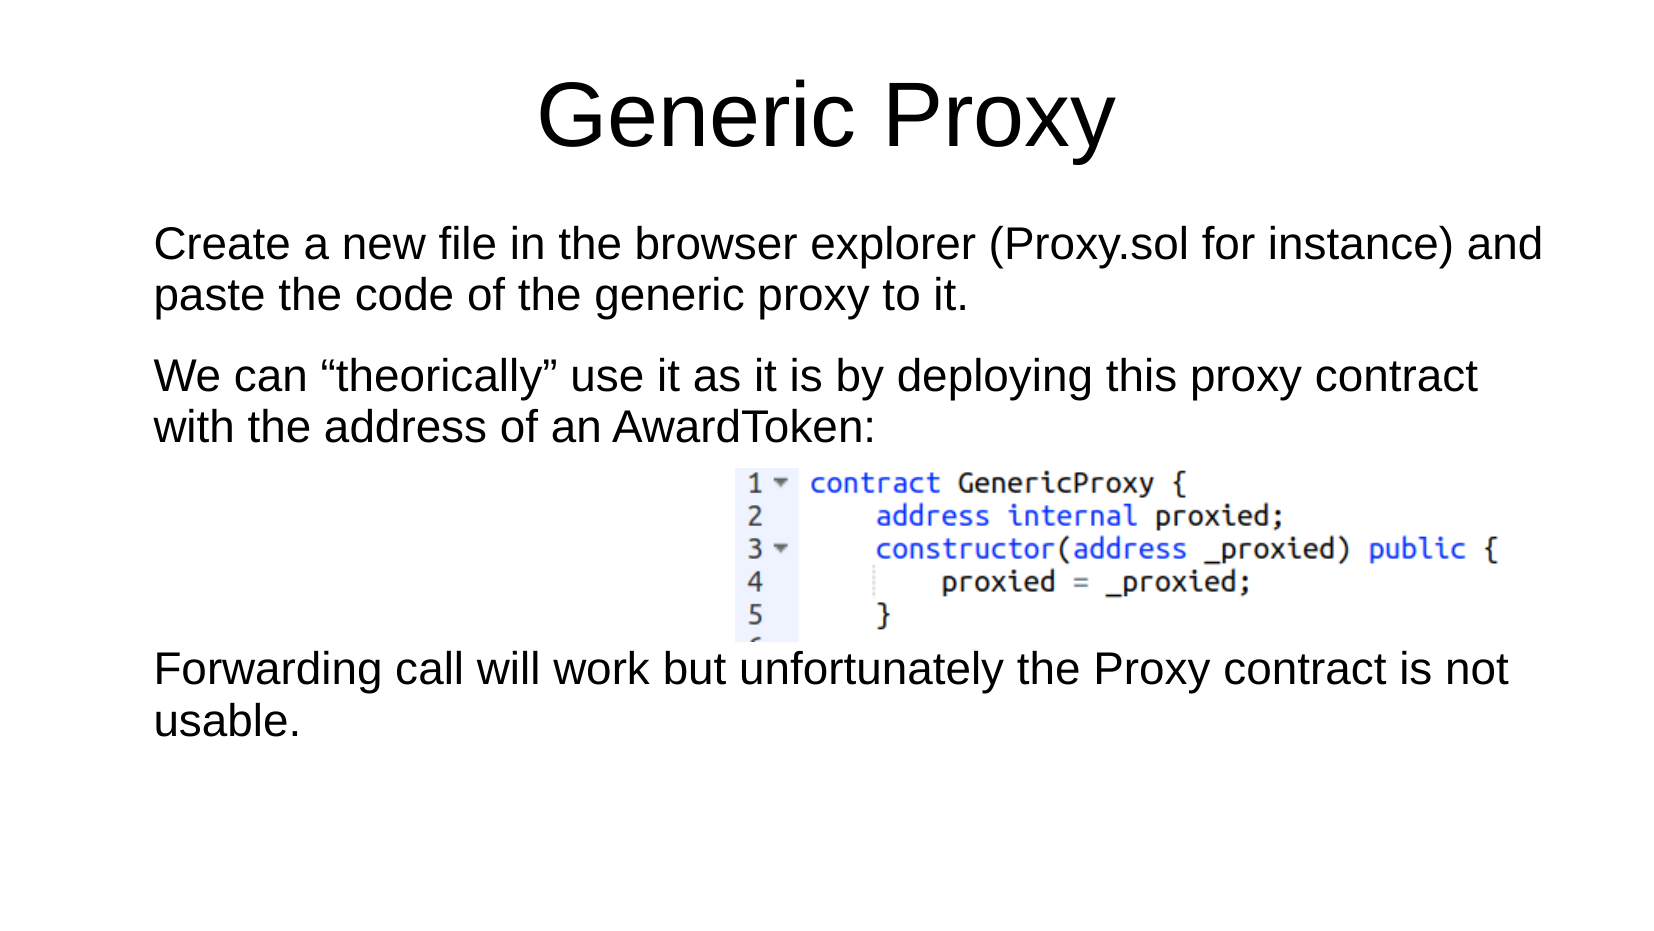

# Generic Proxy
Create a new file in the browser explorer (Proxy.sol for instance) and paste the code of the generic proxy to it.
We can “theorically” use it as it is by deploying this proxy contract with the address of an AwardToken:
Forwarding call will work but unfortunately the Proxy contract is not usable.